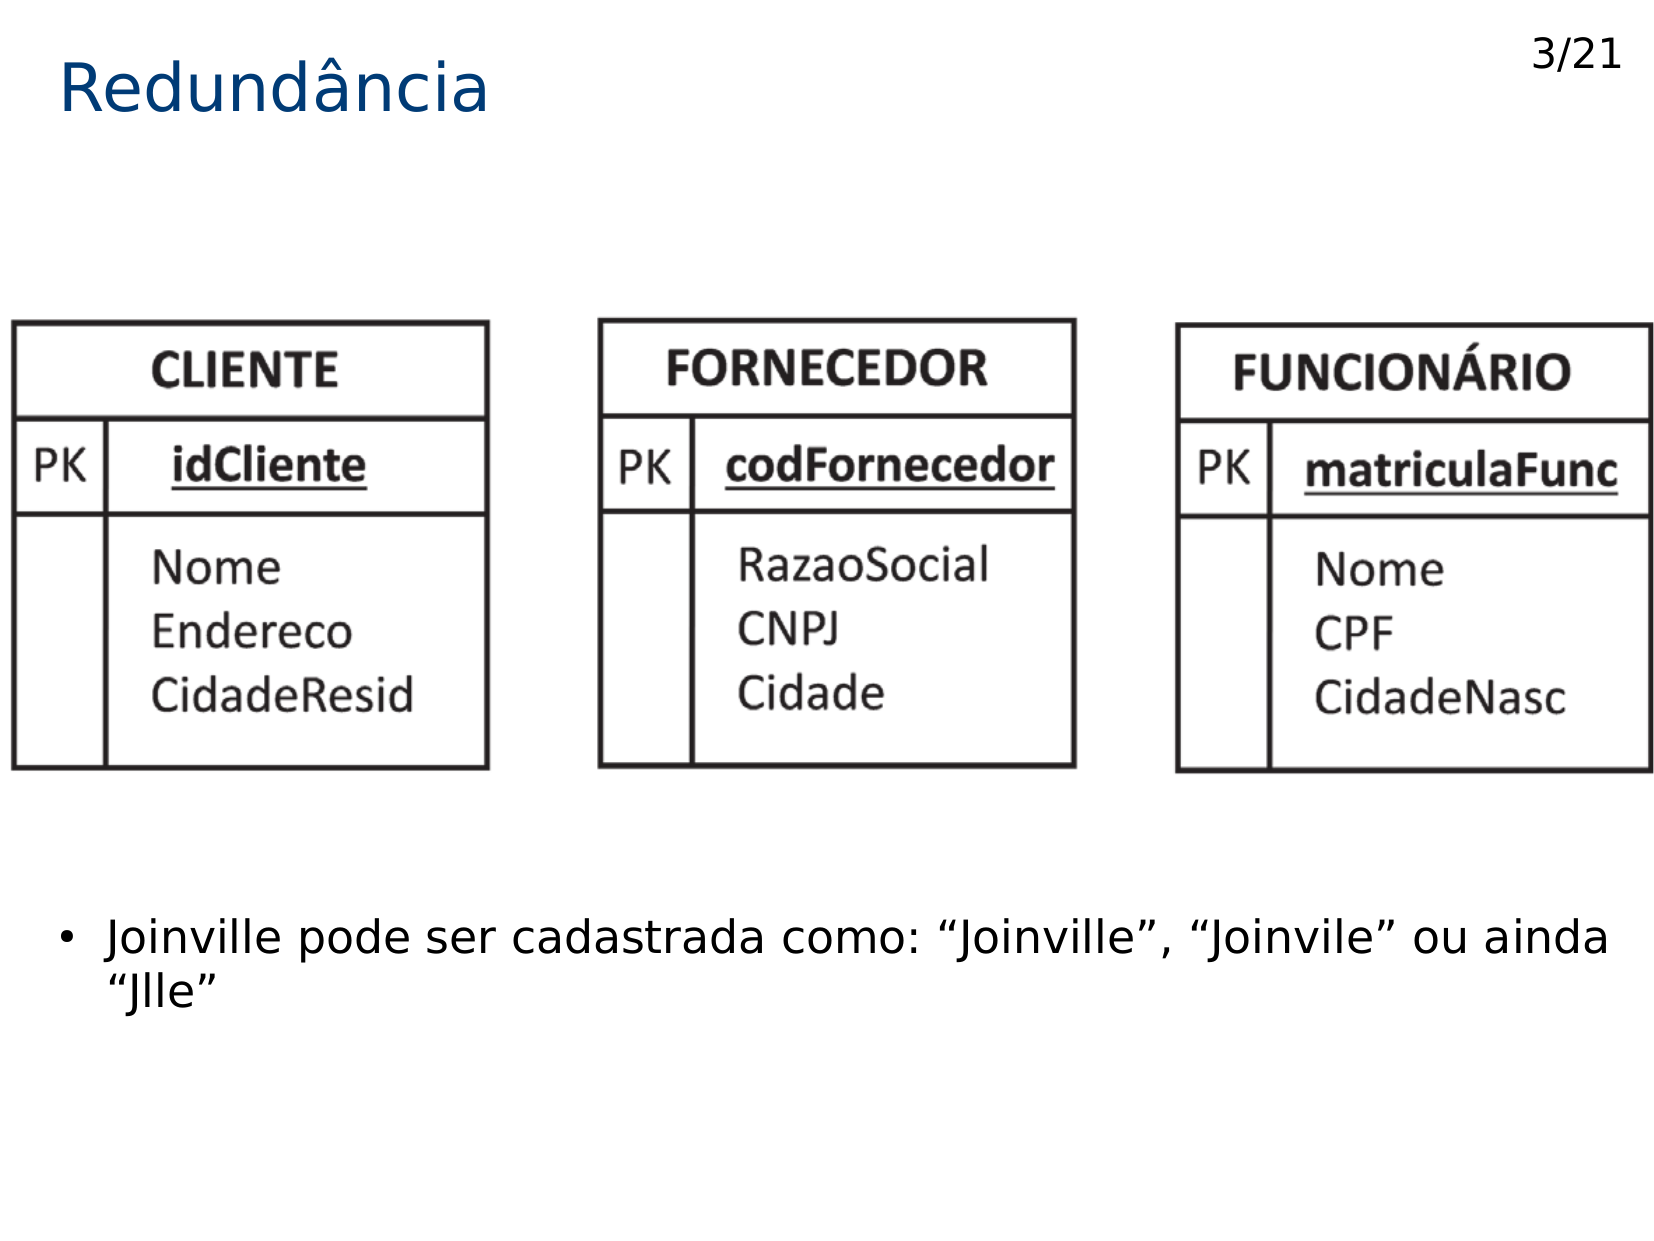

# Redundância
3
Joinville pode ser cadastrada como: “Joinville”, “Joinvile” ou ainda “Jlle”